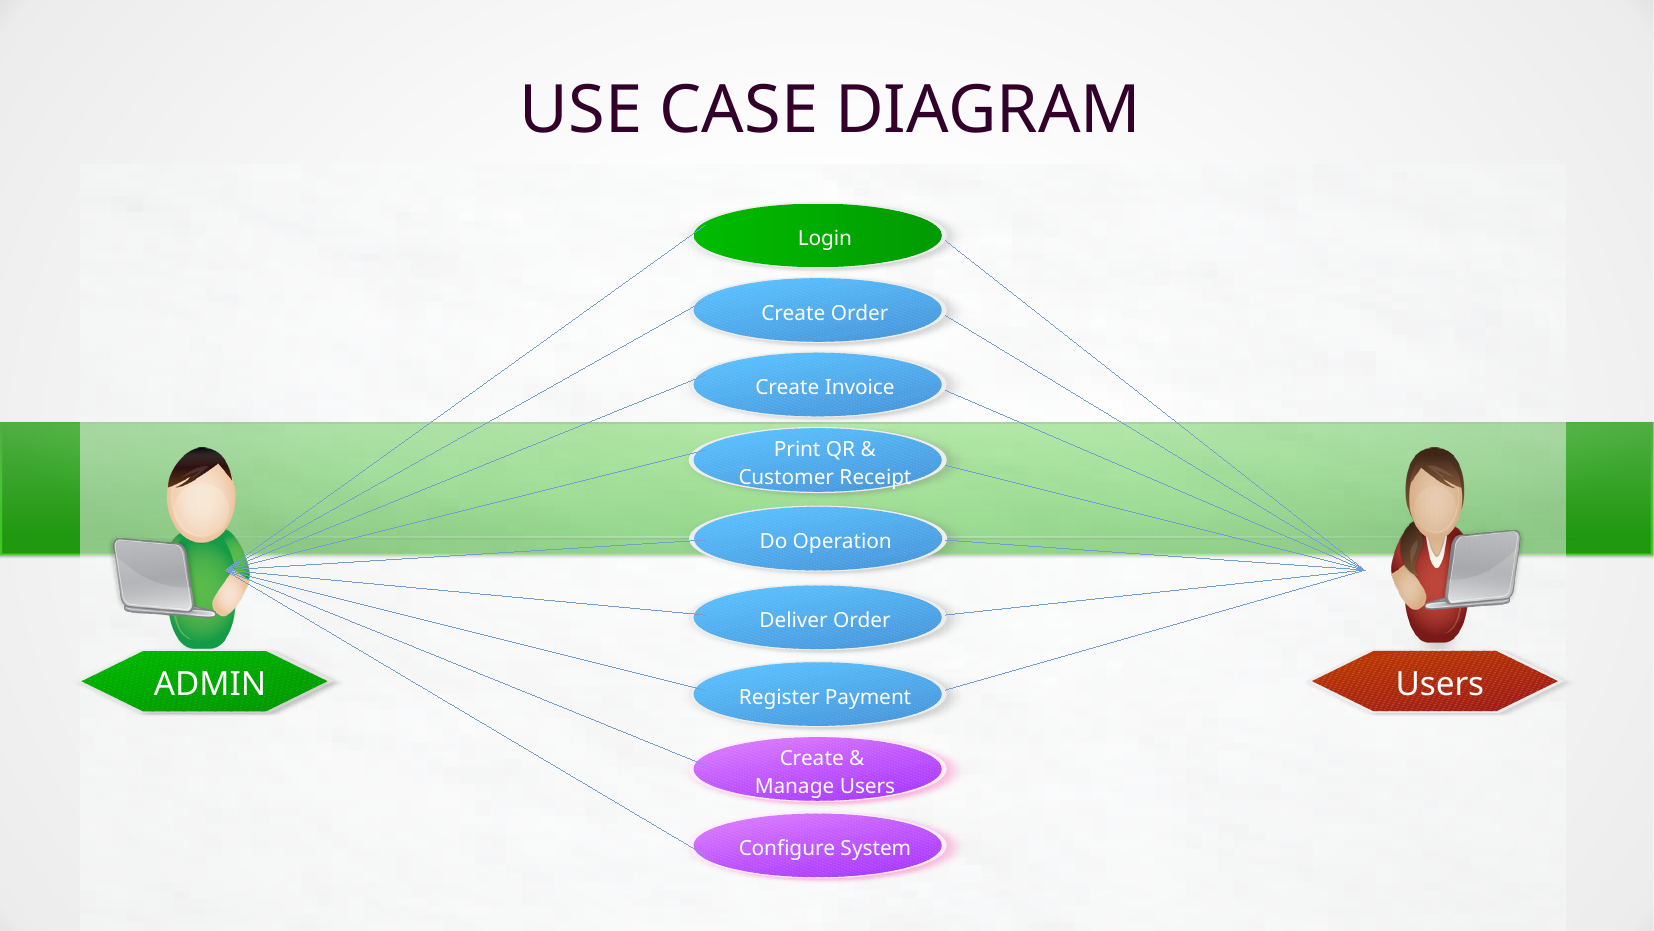

# USE CASE DIAGRAM
Login
Create Order
Create Invoice
Print QR &
Customer Receipt
Do Operation
Deliver Order
ADMIN
Users
Register Payment
Create &
Manage Users
Configure System